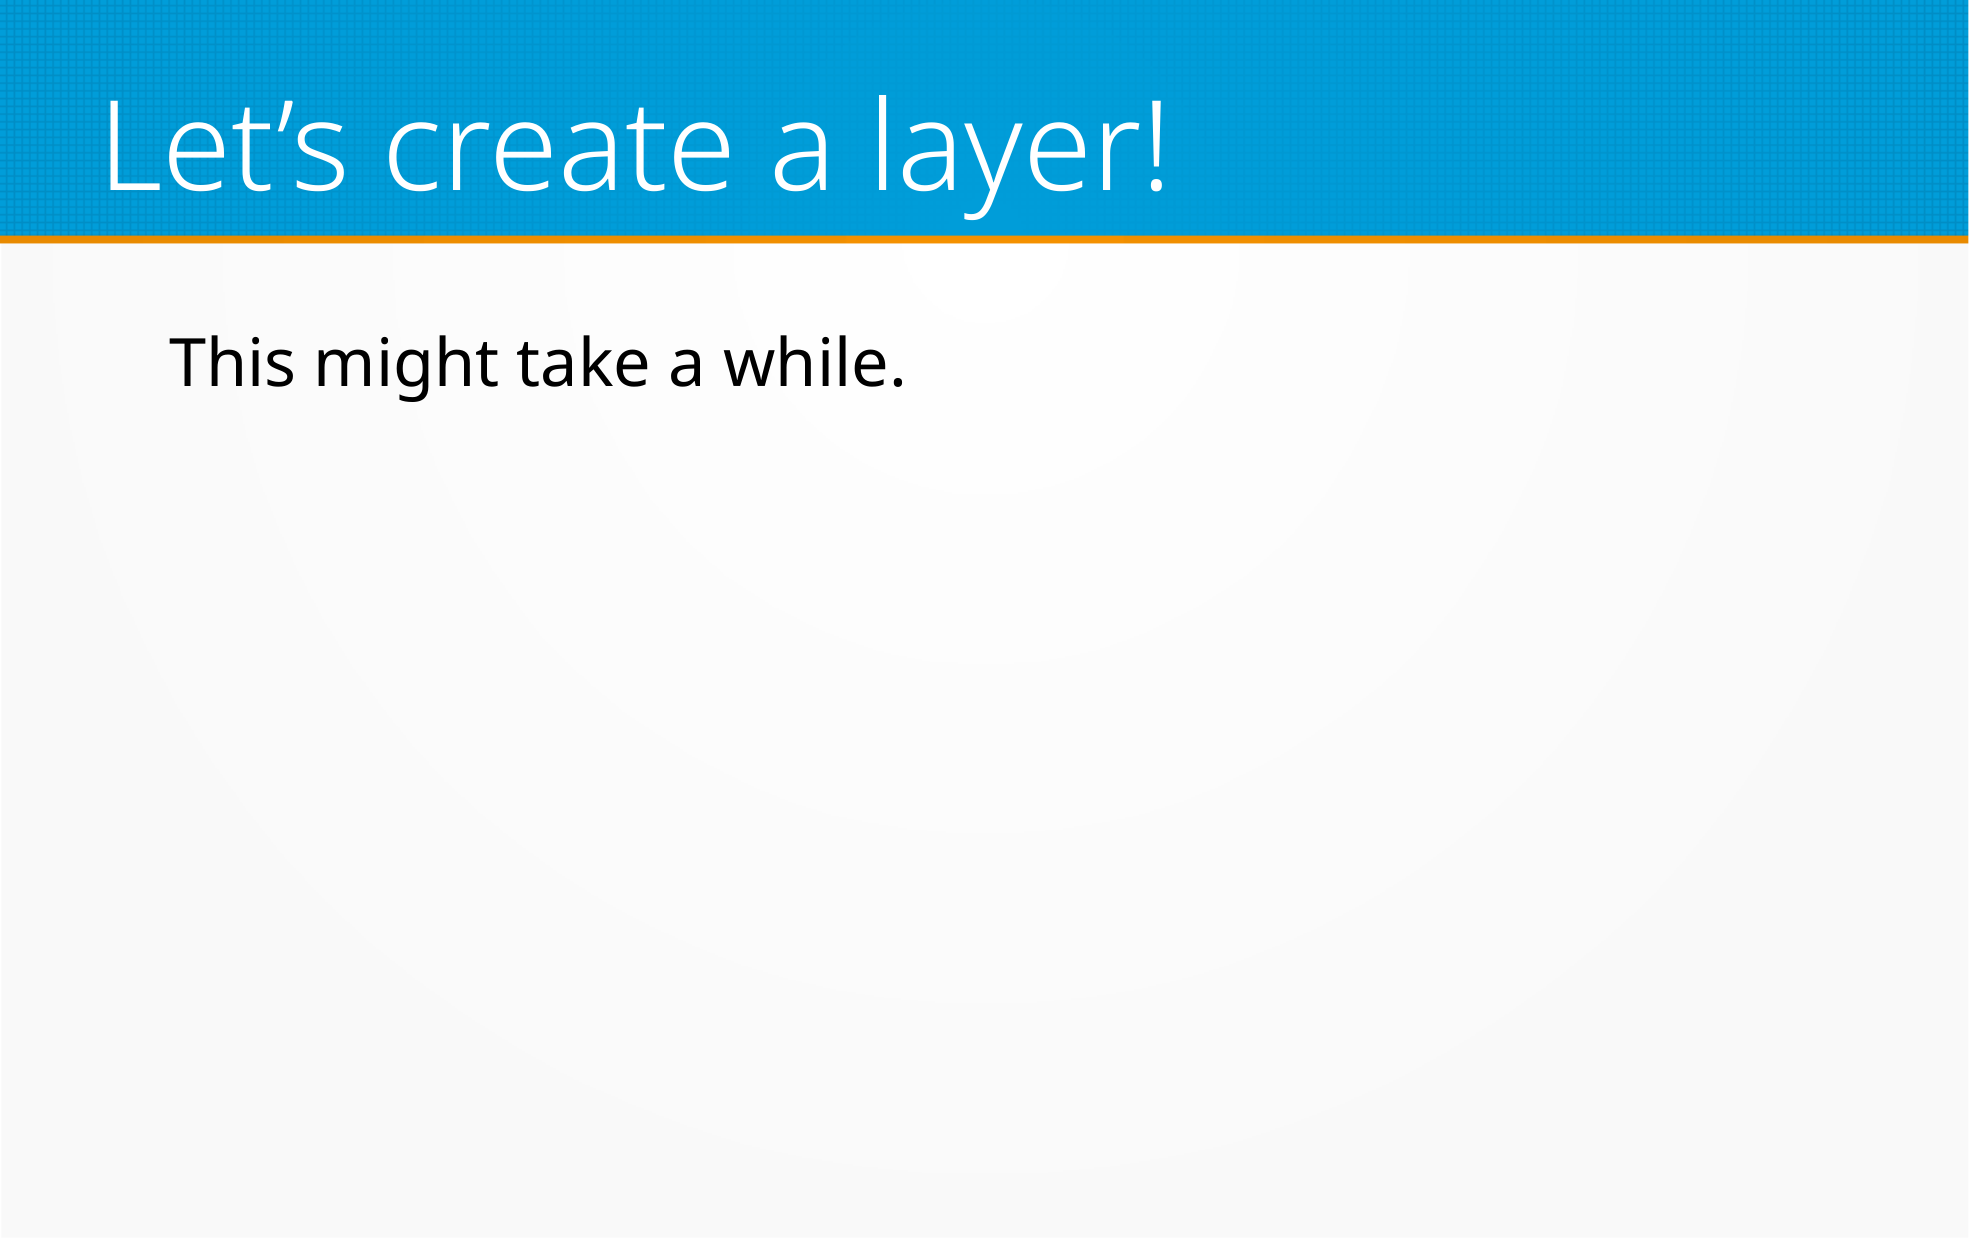

# Let’s create a layer!
This might take a while.